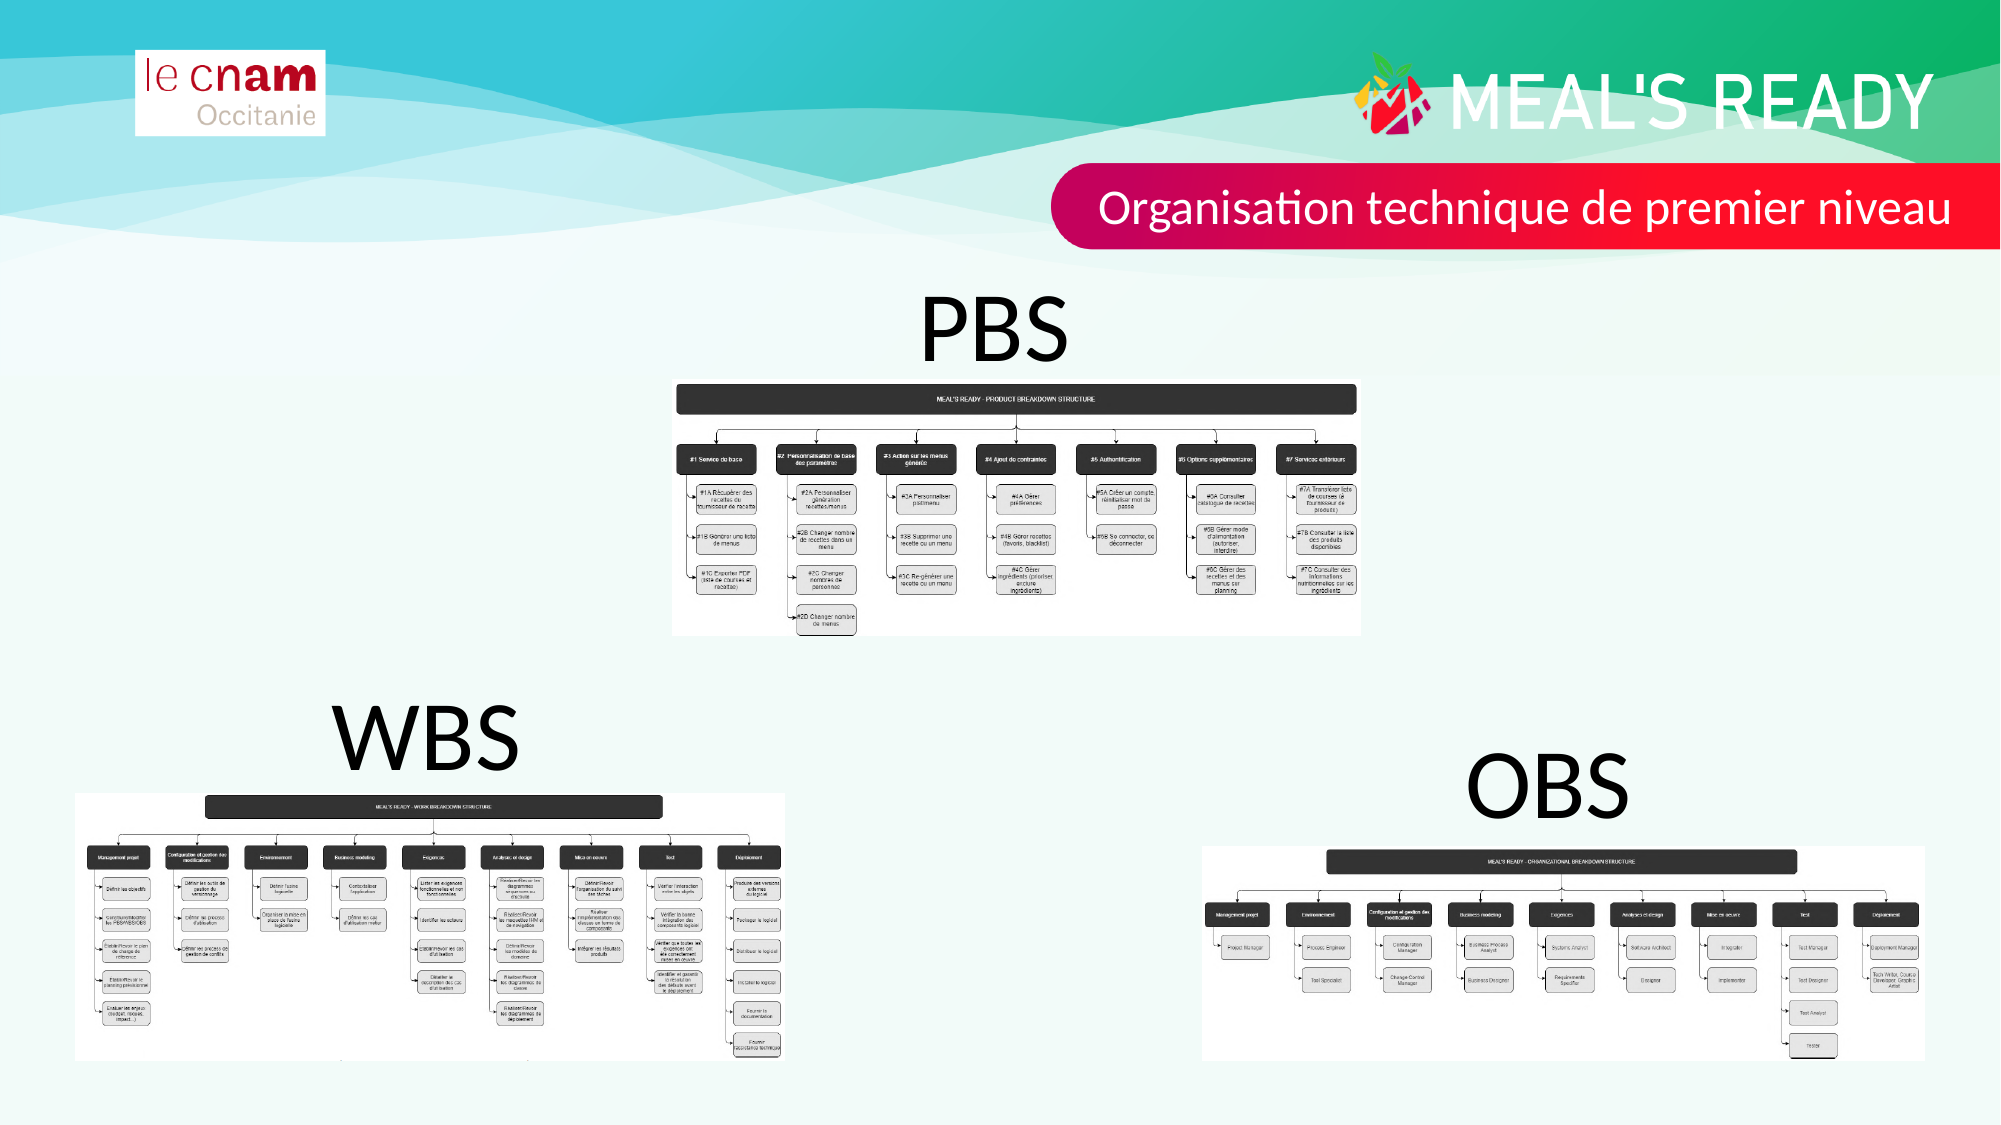

Organisation technique de premier niveau
PBS
WBS
OBS